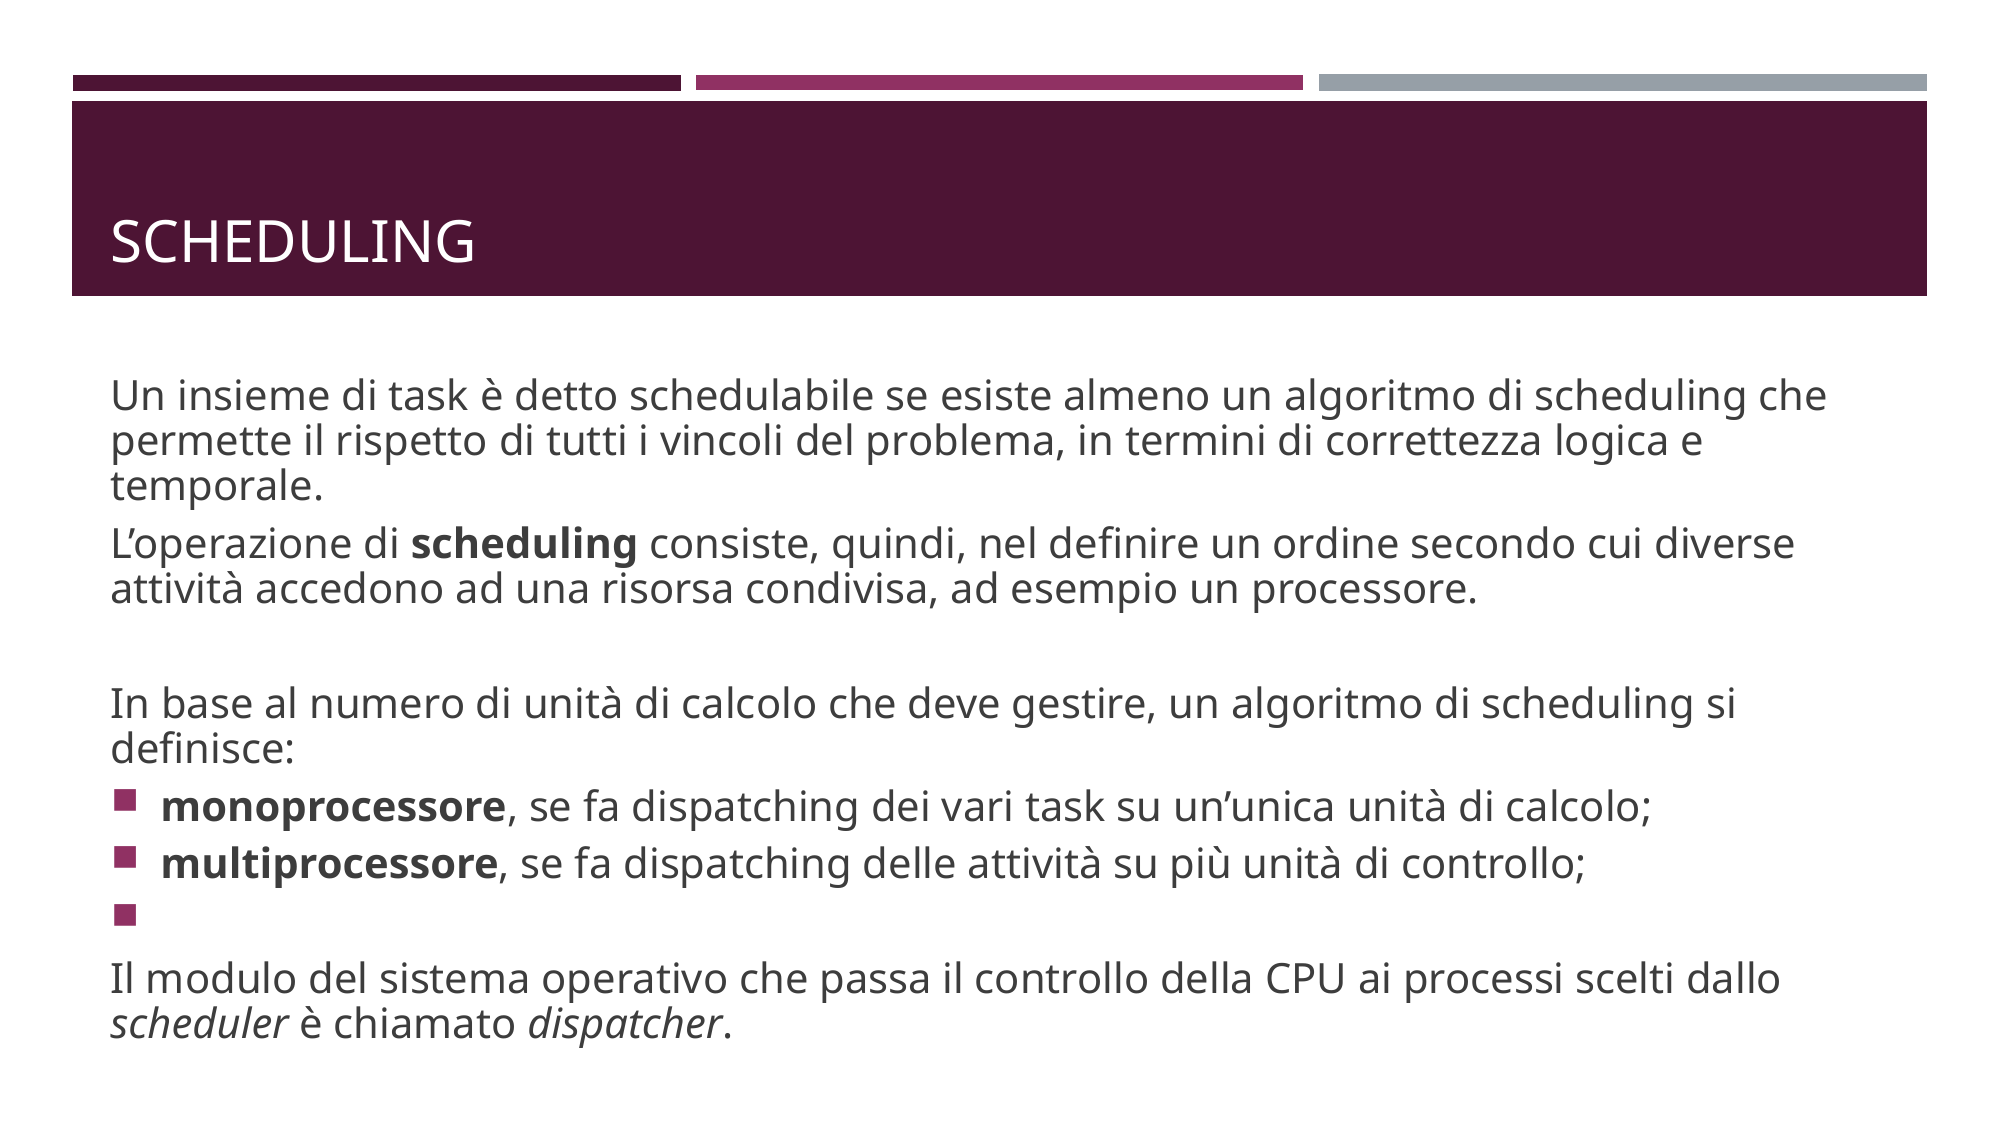

# scheduling
Un insieme di task è detto schedulabile se esiste almeno un algoritmo di scheduling che permette il rispetto di tutti i vincoli del problema, in termini di correttezza logica e temporale.
L’operazione di scheduling consiste, quindi, nel definire un ordine secondo cui diverse attività accedono ad una risorsa condivisa, ad esempio un processore.
In base al numero di unità di calcolo che deve gestire, un algoritmo di scheduling si definisce:
monoprocessore, se fa dispatching dei vari task su un’unica unità di calcolo;
multiprocessore, se fa dispatching delle attività su più unità di controllo;
Il modulo del sistema operativo che passa il controllo della CPU ai processi scelti dallo scheduler è chiamato dispatcher.